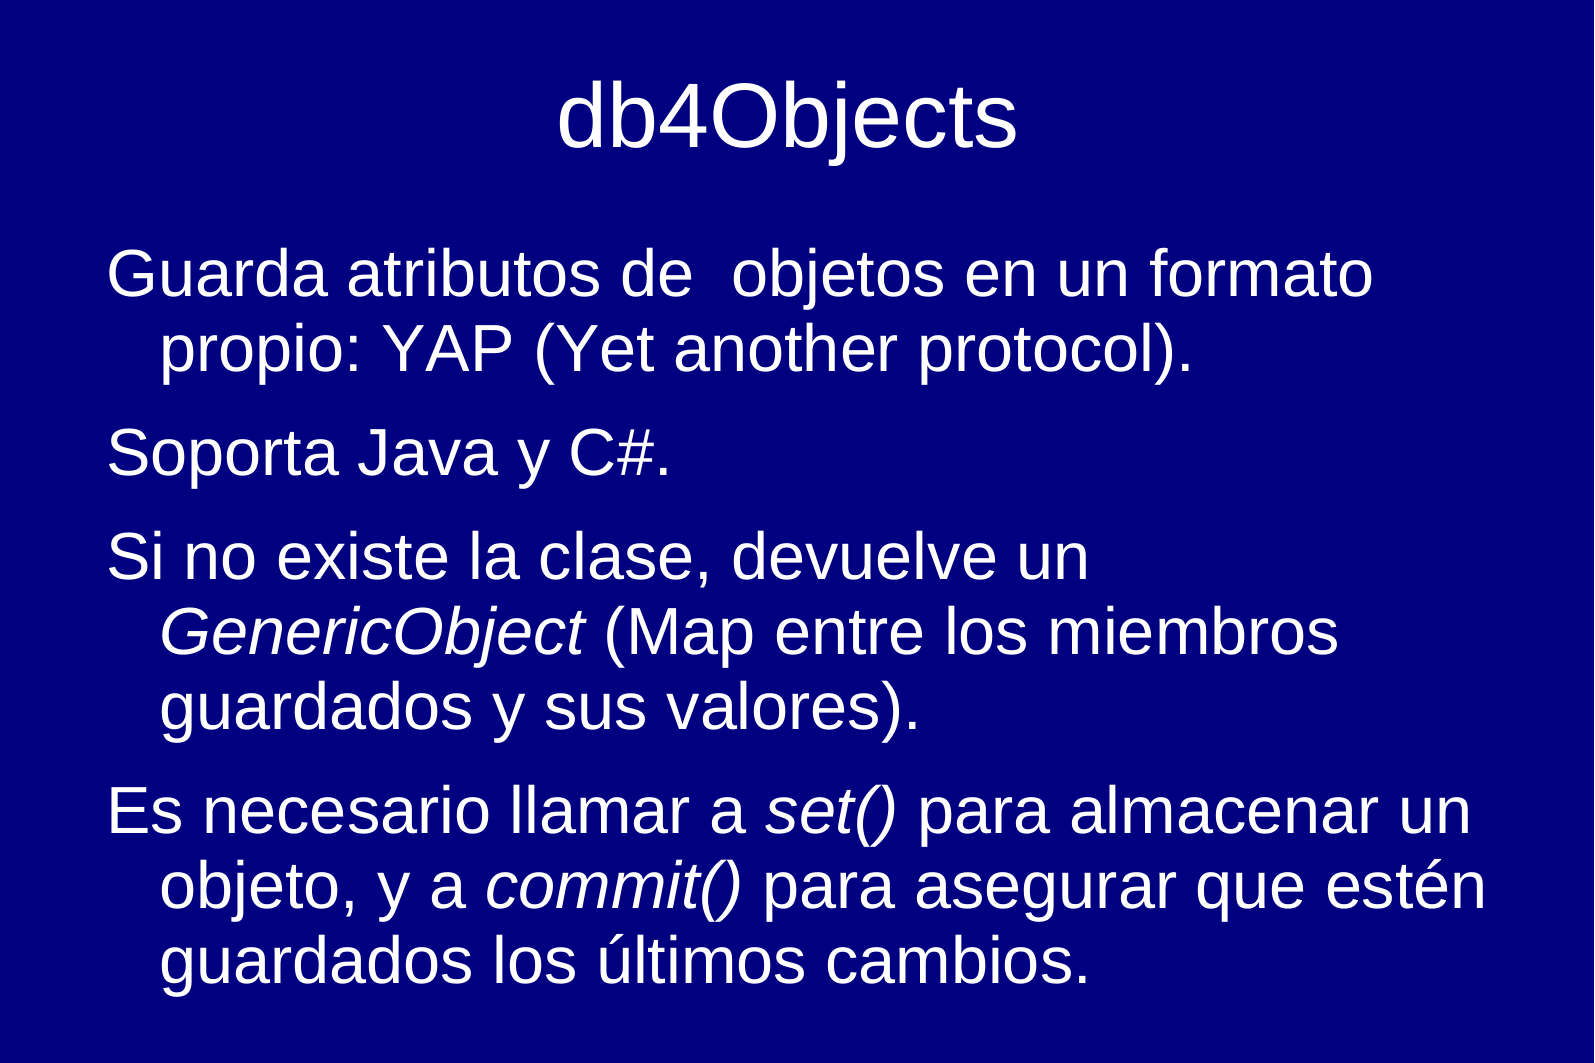

# db4Objects
Guarda atributos de objetos en un formato propio: YAP (Yet another protocol).
Soporta Java y C#.
Si no existe la clase, devuelve un GenericObject (Map entre los miembros guardados y sus valores).
Es necesario llamar a set() para almacenar un objeto, y a commit() para asegurar que estén guardados los últimos cambios.